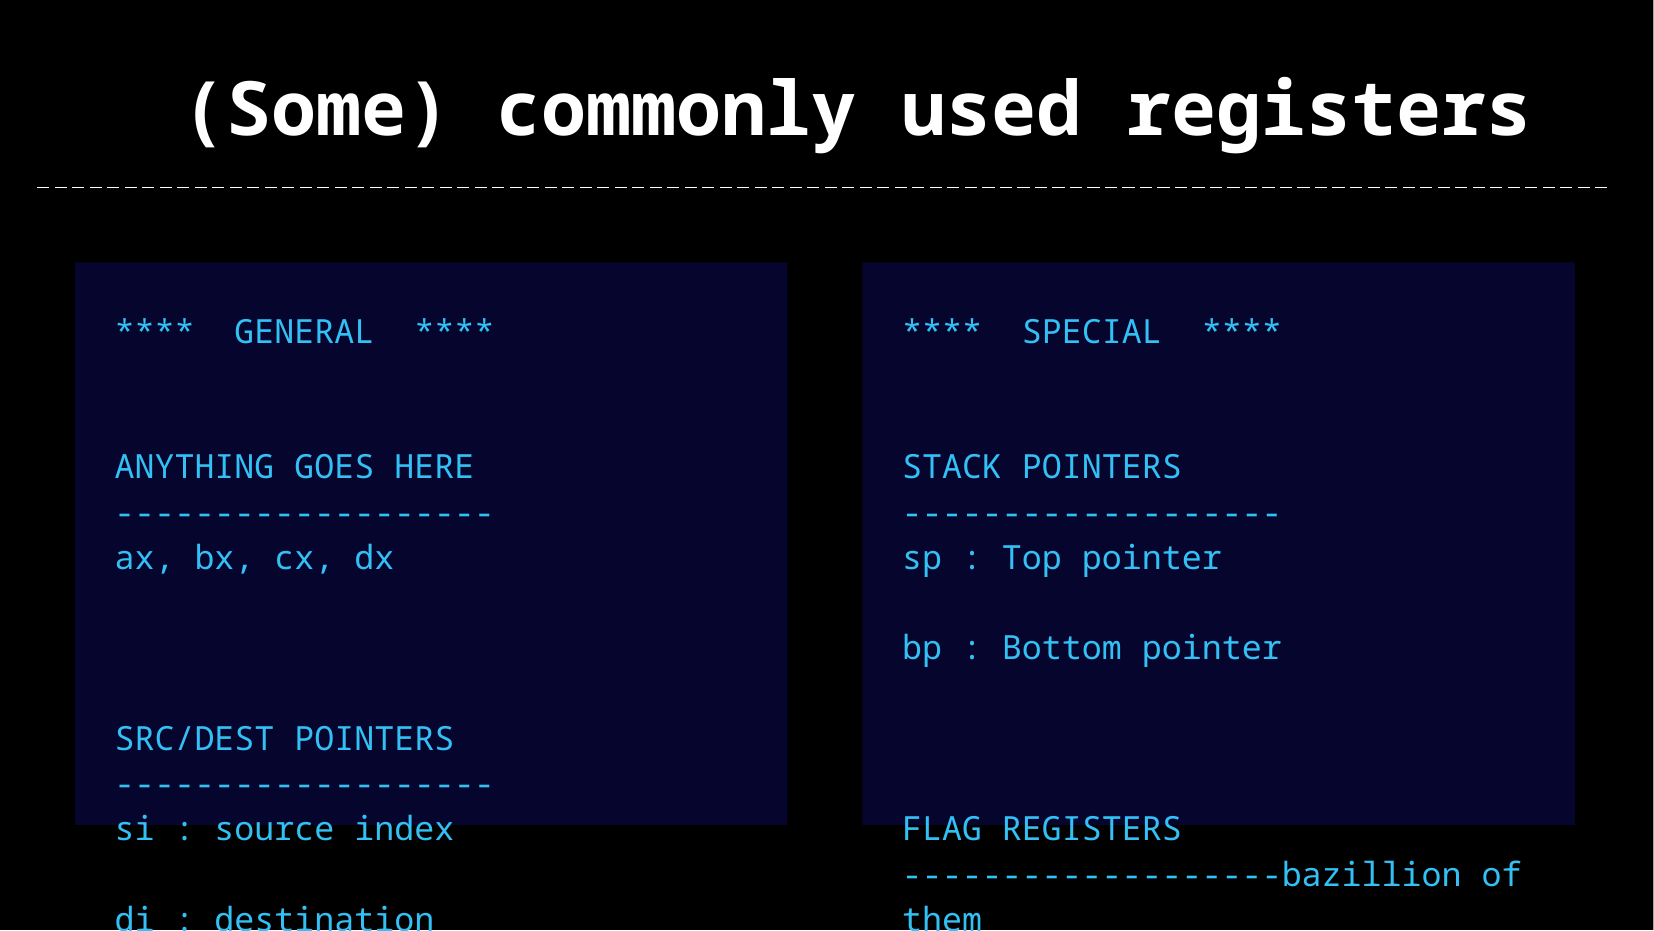

# (Some) commonly used registers
**** GENERAL ****
ANYTHING GOES HERE
-------------------
ax, bx, cx, dx
SRC/DEST POINTERS
-------------------
si : source index
di : destination
**** SPECIAL ****
STACK POINTERS
-------------------
sp : Top pointer
bp : Bottom pointer
FLAG REGISTERS
-------------------bazillion of them